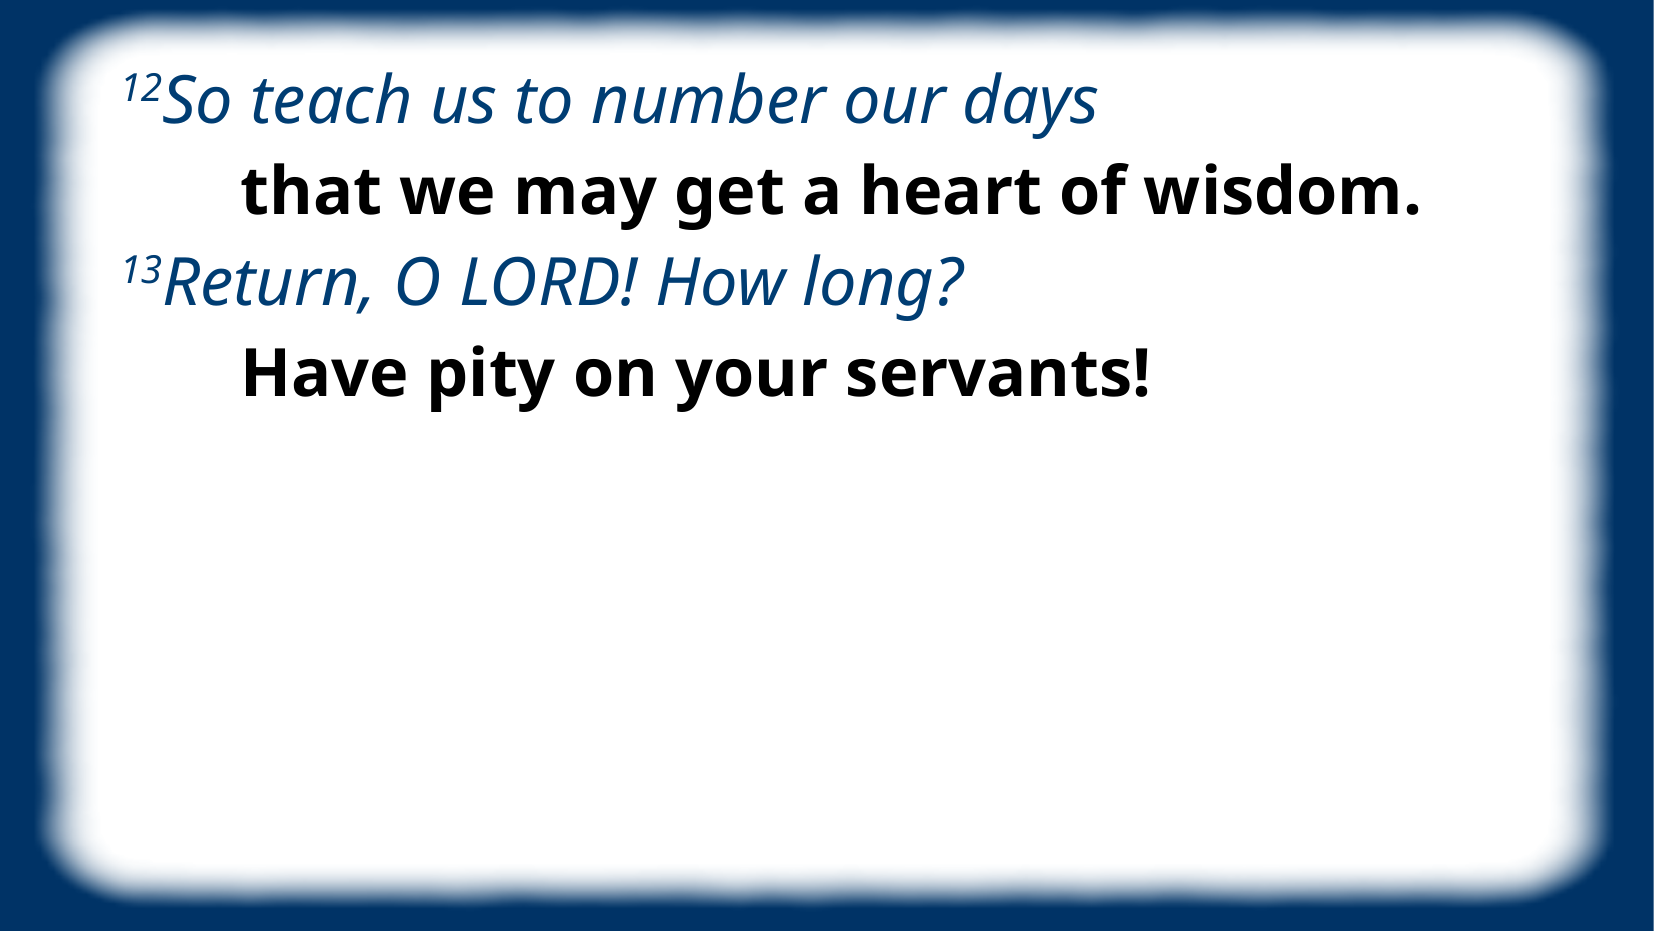

12So teach us to number our days
 that we may get a heart of wisdom.
13Return, O LORD! How long?
 Have pity on your servants!